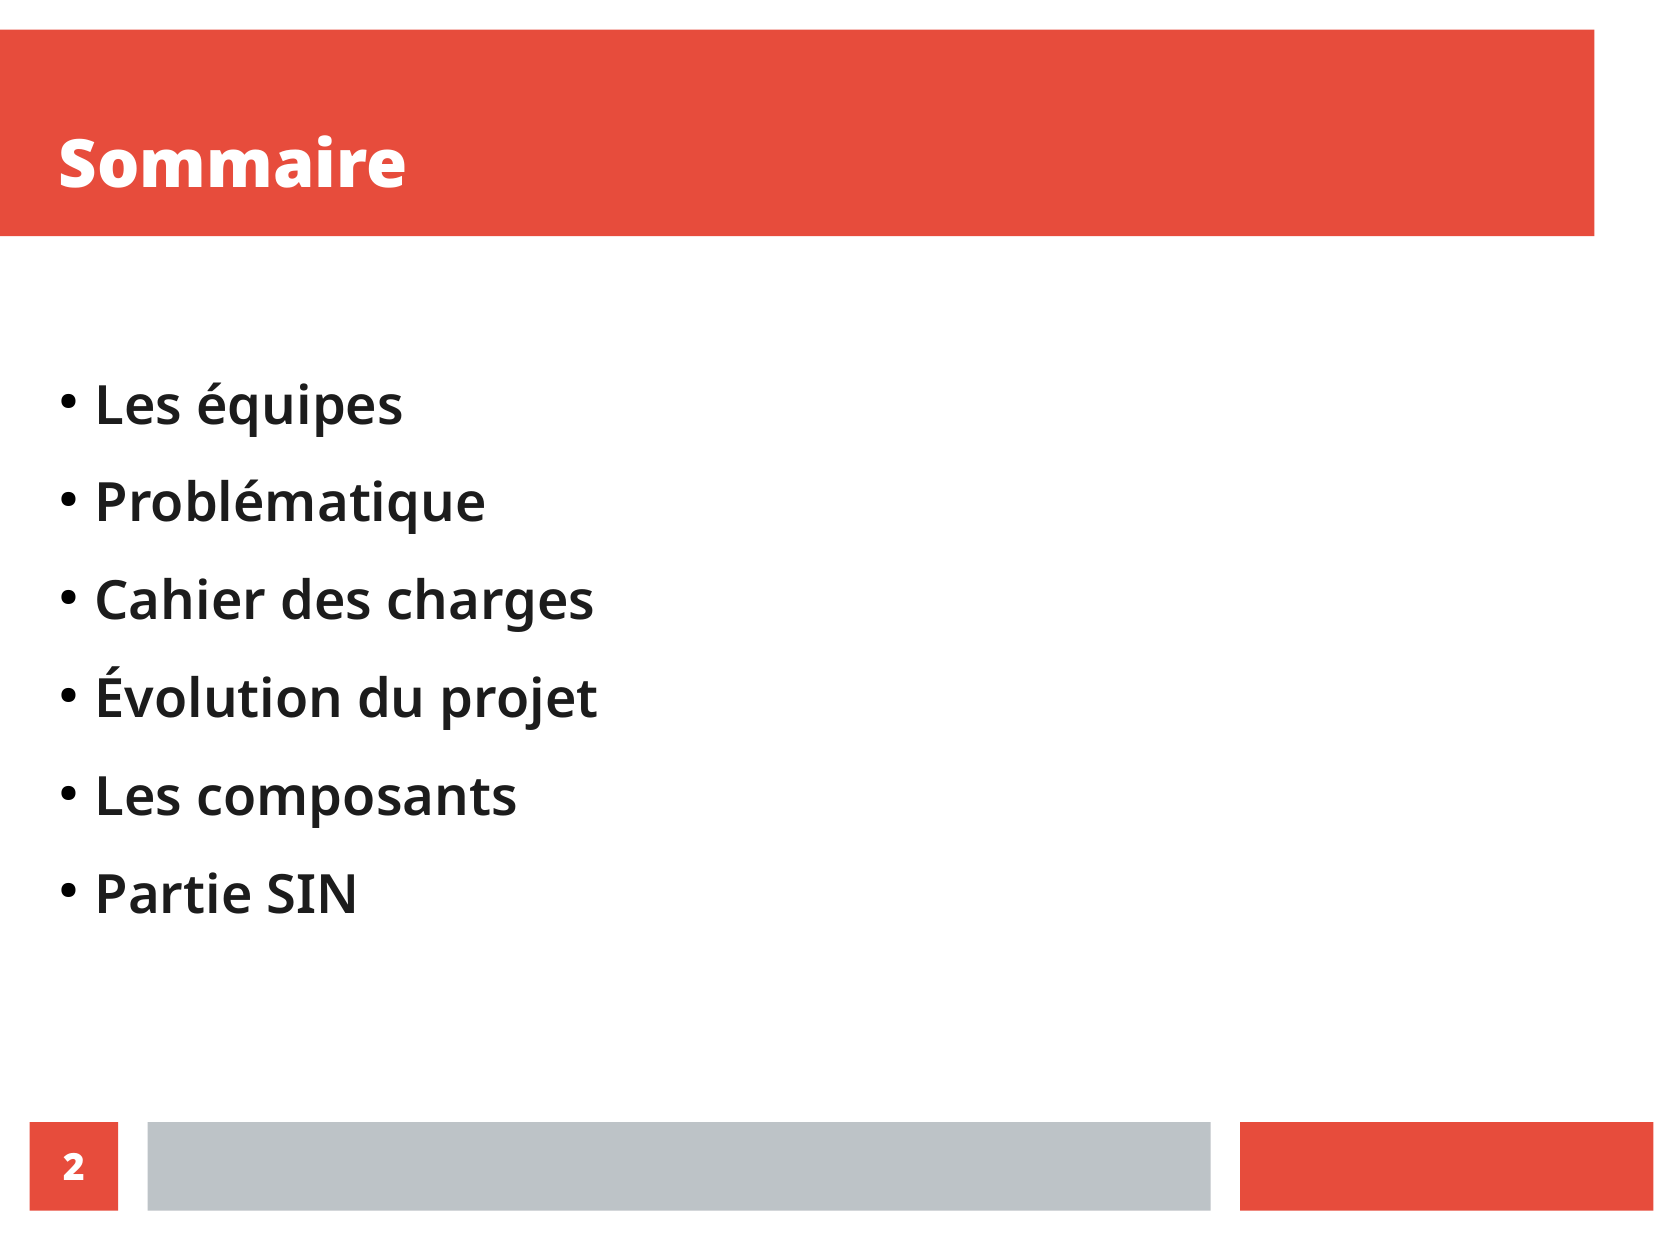

# Sommaire
Les équipes
Problématique
Cahier des charges
Évolution du projet
Les composants
Partie SIN
2